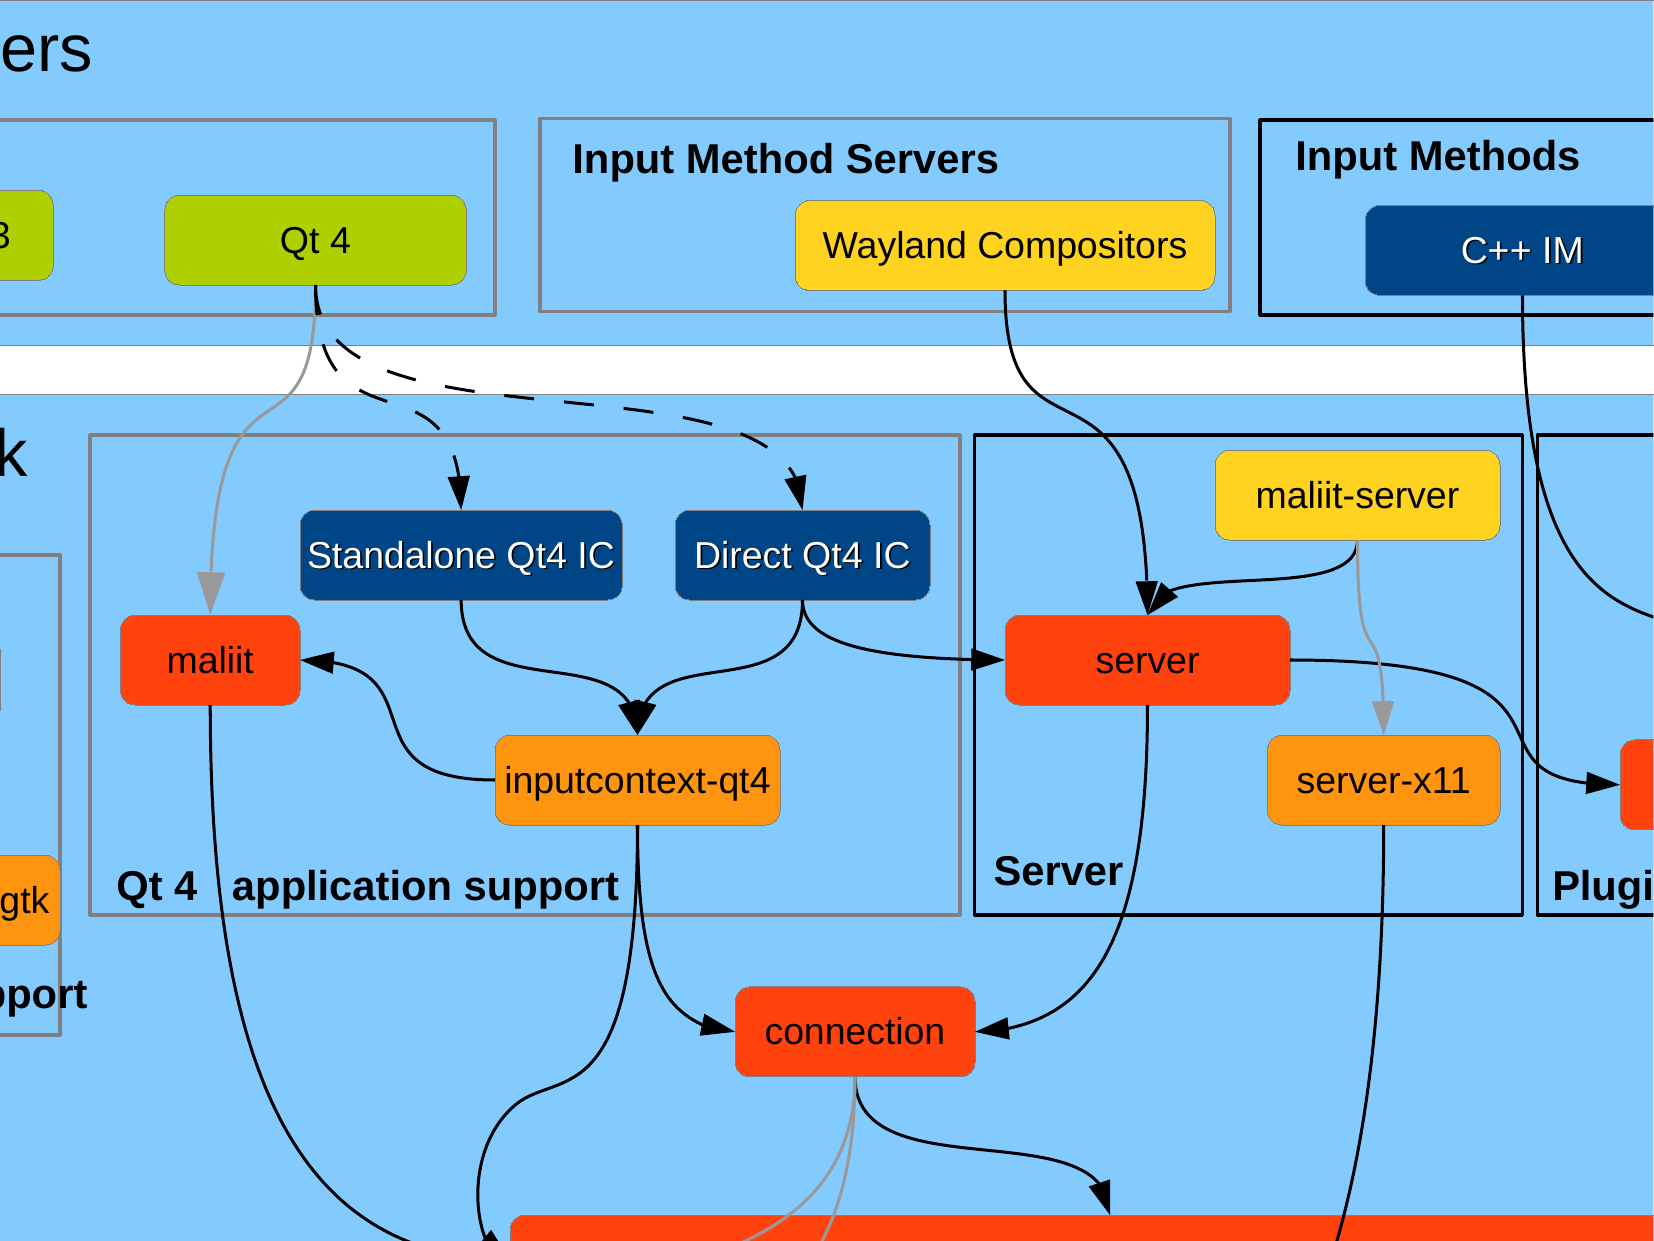

External consumers
Applications
Input Methods
Input Method Servers
GTK+ 2
GTK+ 3
Qt 5
Qt 4
QML IM
Wayland Compositors
Python IM
C++ IM
python-maliit
Qt 5
Maliit Framework
maliit-server
Standalone Qt4 IC
Direct Qt4 IC
plugins-quick
Maliit
Platform IC
maliit
server
plugins
GTK+ 2 IC
GTK+ 3 IC
inputcontext-qt4
server-x11
plugins
Server
inputcontext-gtk
Qt 4 application support
Plugin interface
Legend
GTK+ application support
connection
Optional
connectiion-glib
Direct
Indirect
common
Application
Plugin
Library
Server
Internal
Glib-DBus
GTK+
QtDbus
X11
QtCore/QtGui/QtWidgets
Qt
External dependencies